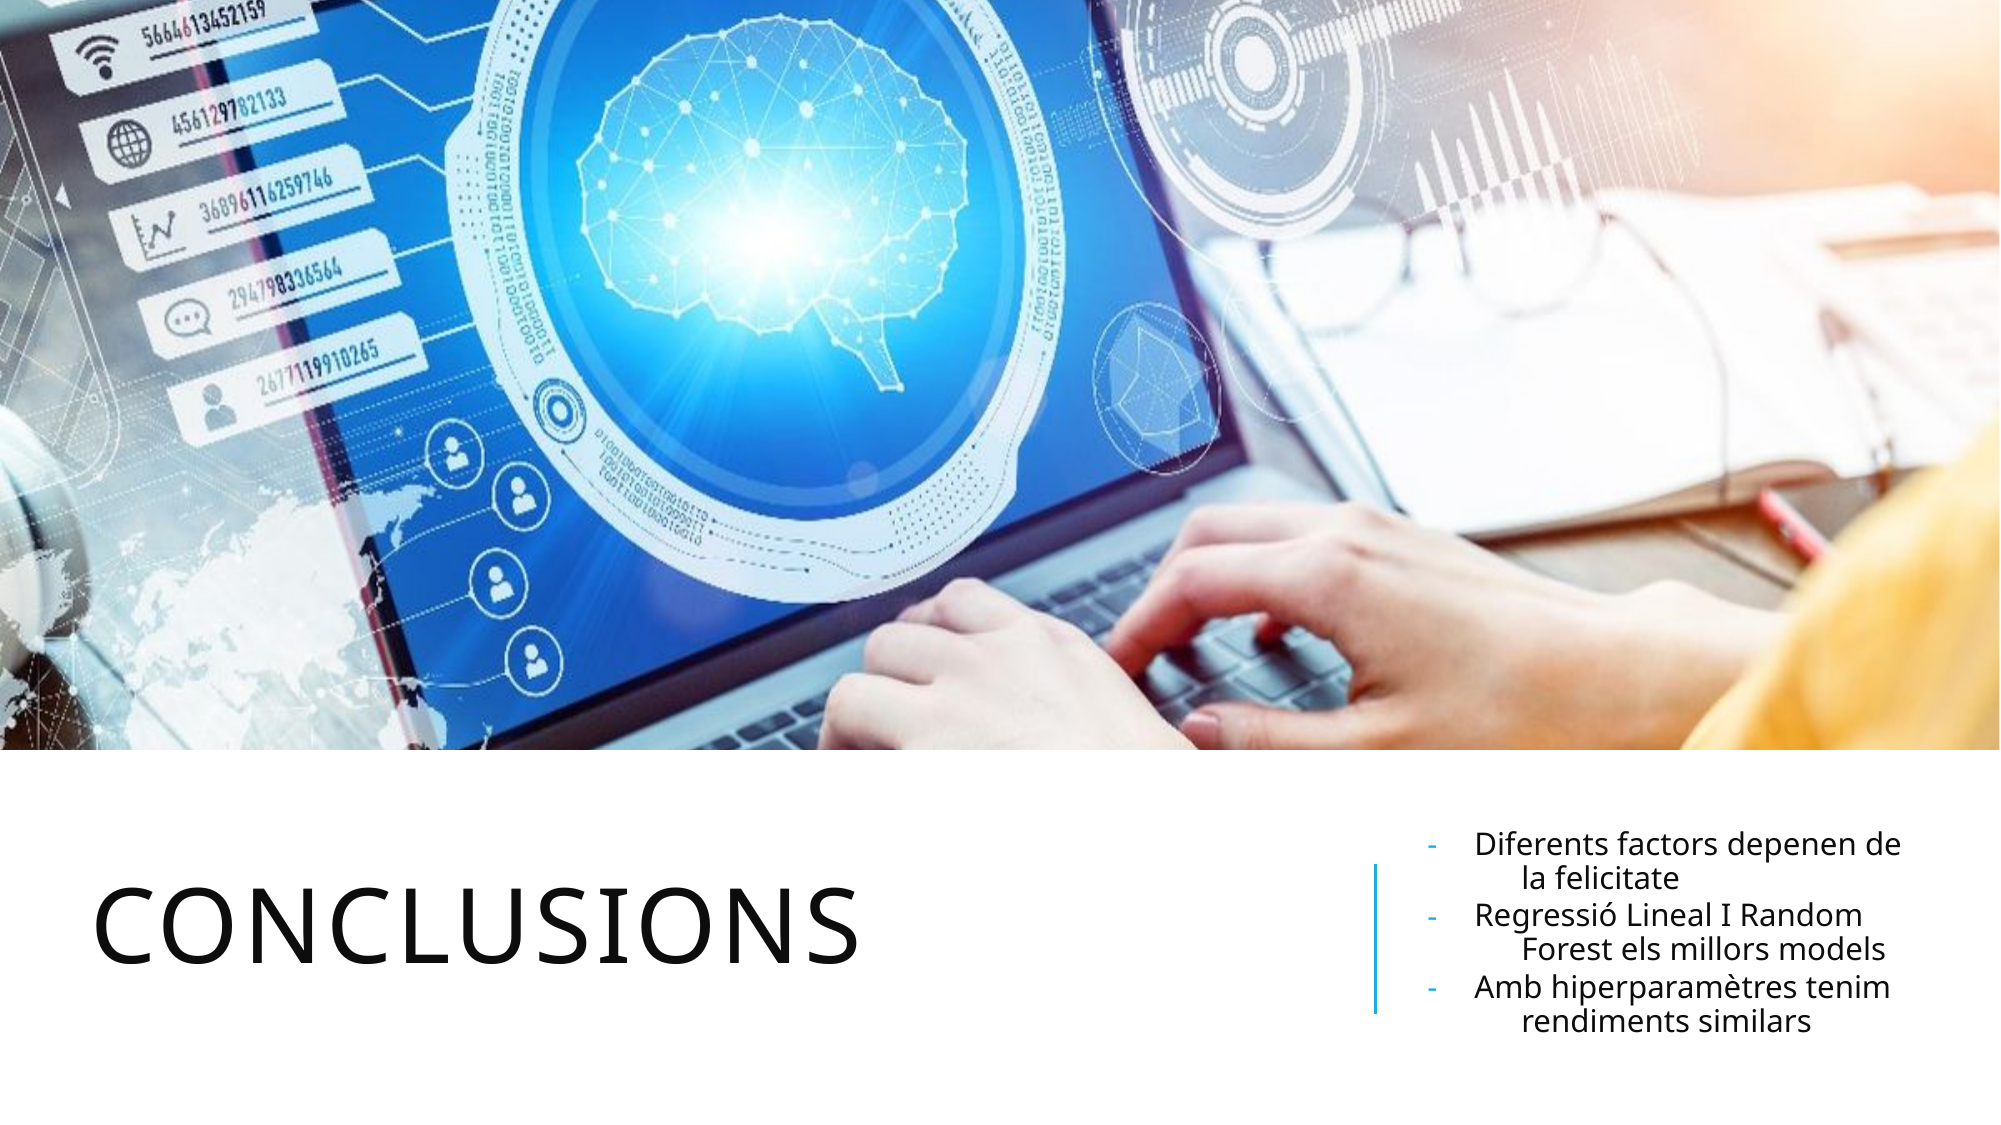

# conclusions
Diferents factors depenen de la felicitate
Regressió Lineal I Random Forest els millors models
Amb hiperparamètres tenim rendiments similars